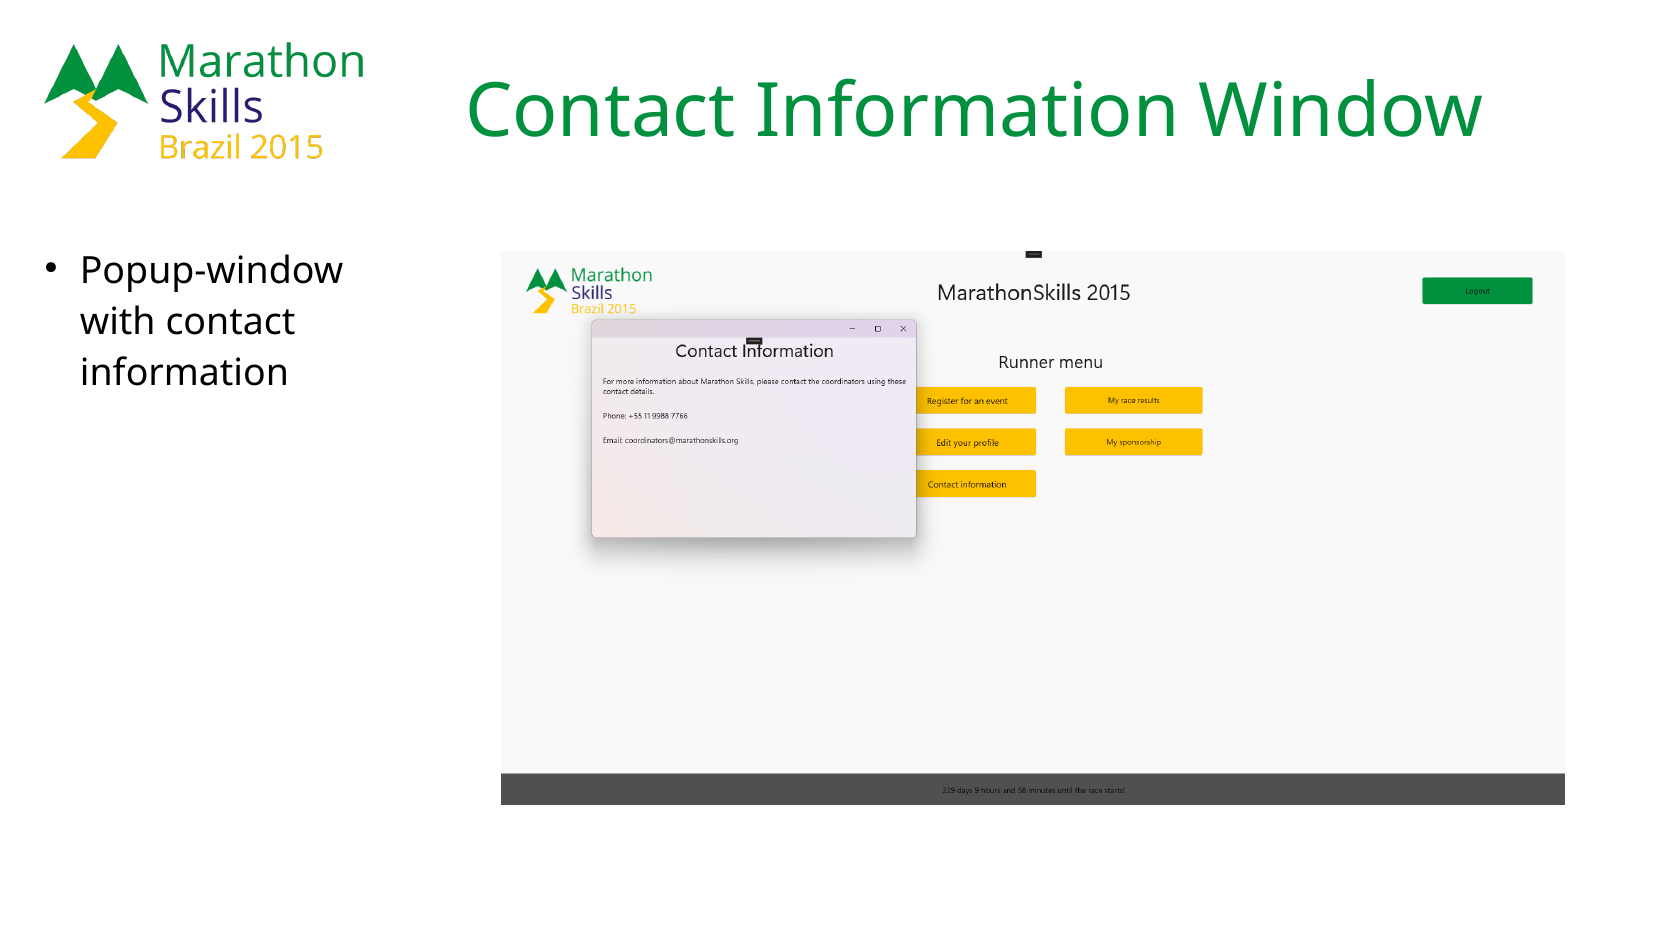

# Contact Information Window
Popup-window with contact information